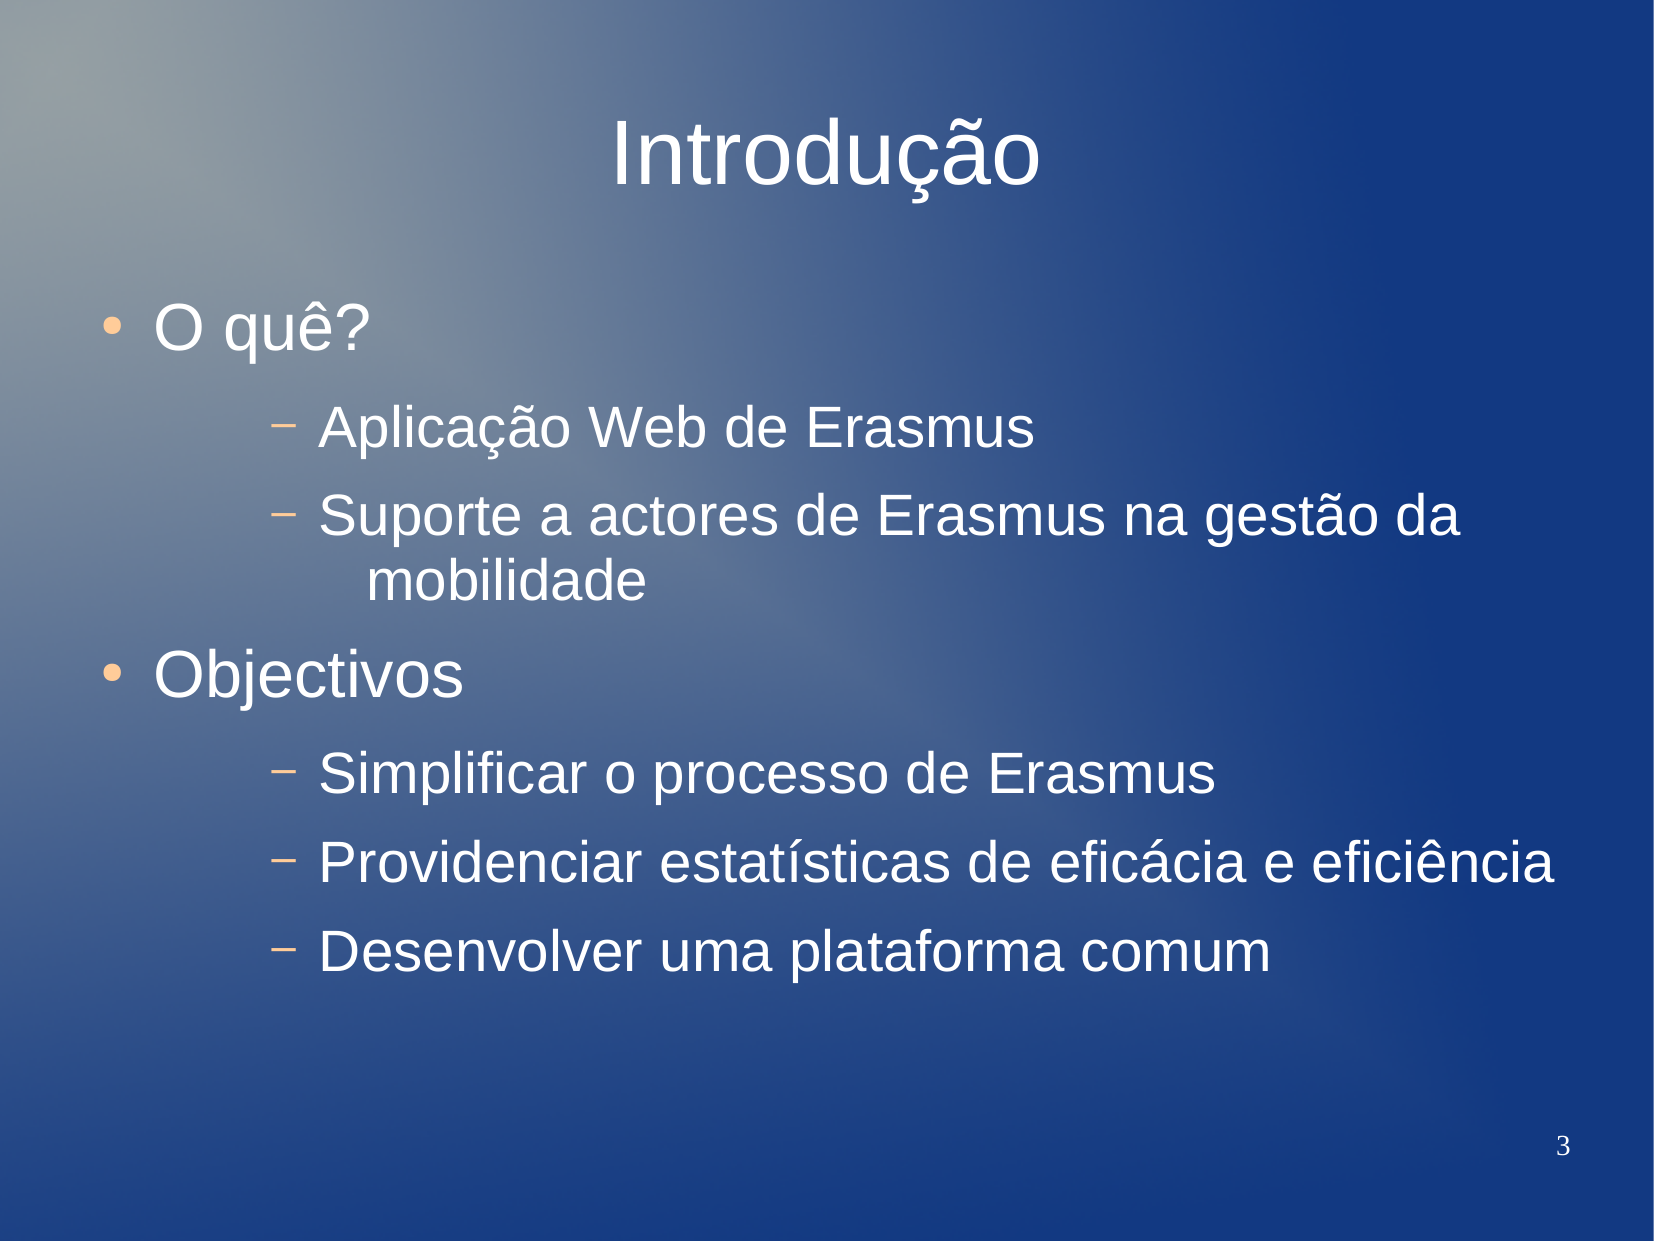

# Introdução
O quê?
Aplicação Web de Erasmus
Suporte a actores de Erasmus na gestão da mobilidade
Objectivos
Simplificar o processo de Erasmus
Providenciar estatísticas de eficácia e eficiência
Desenvolver uma plataforma comum
3